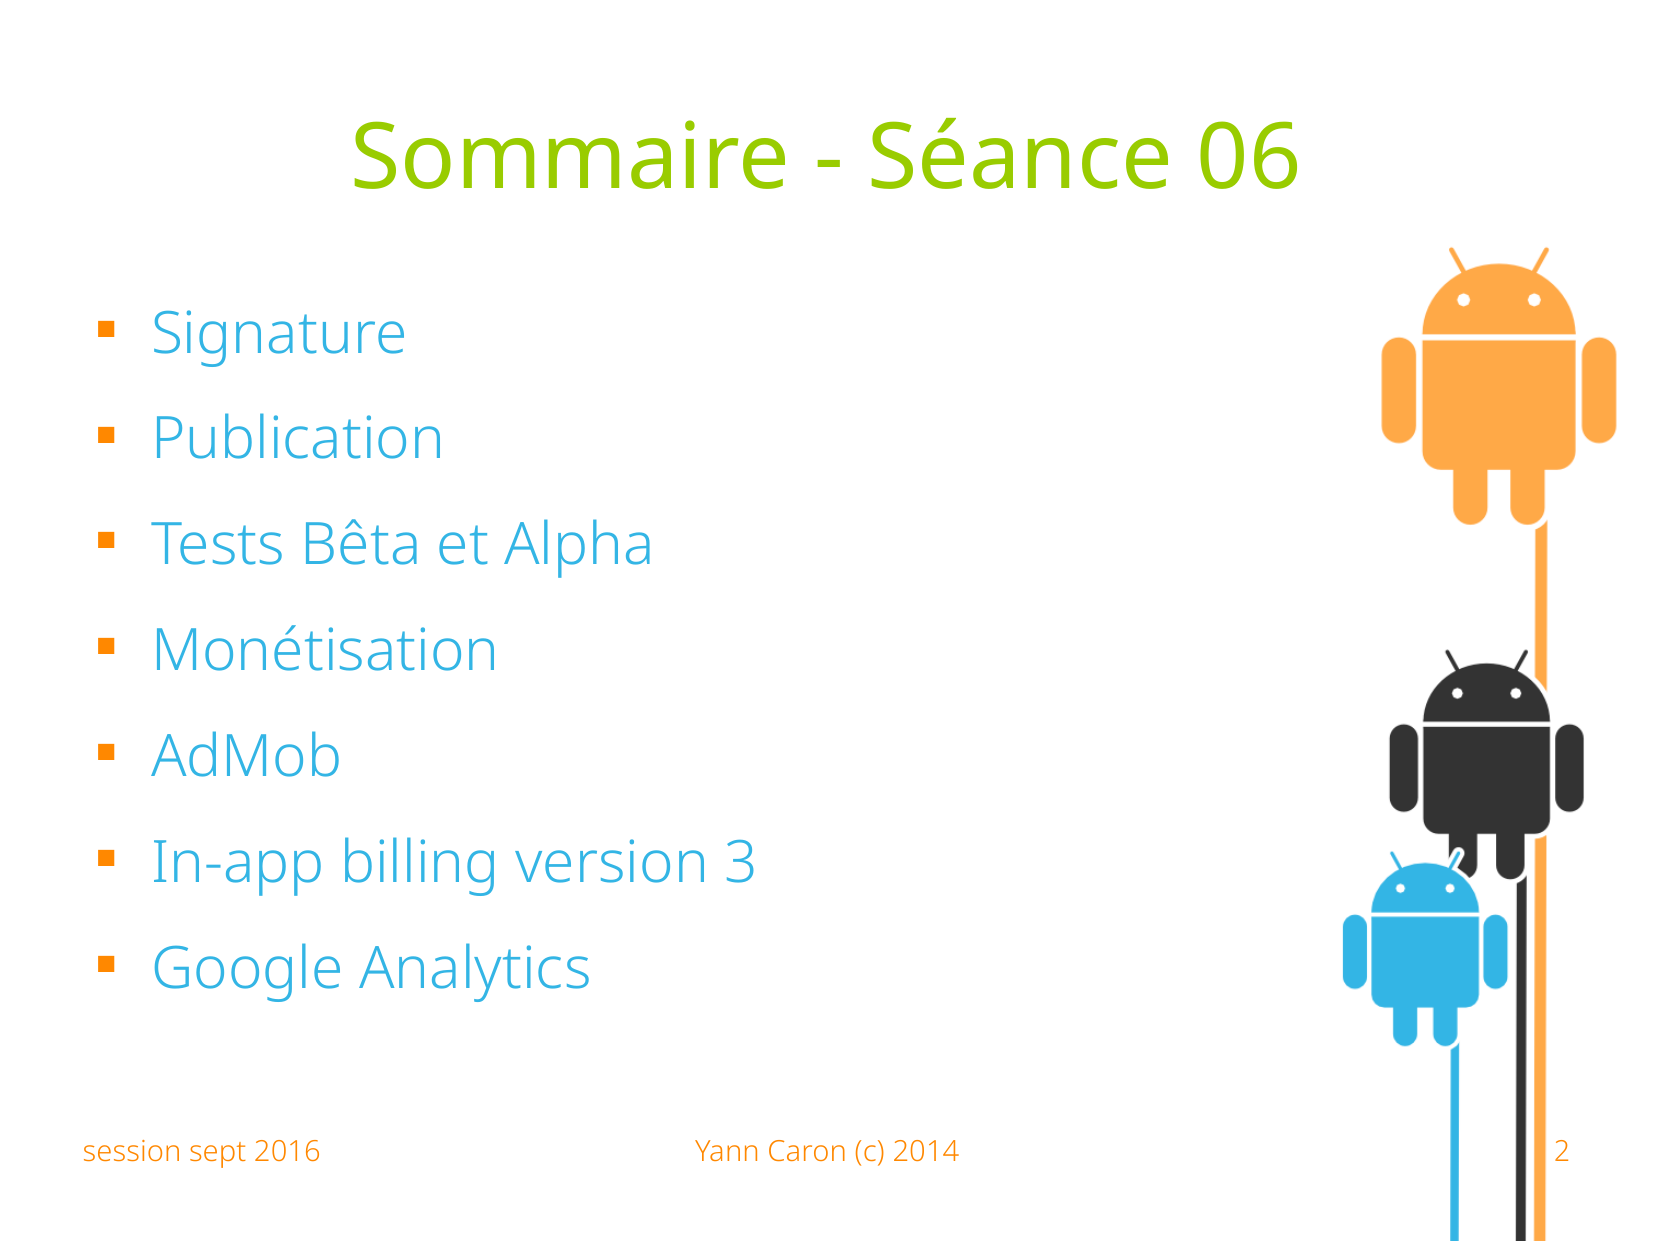

# Sommaire - Séance 06
Signature
Publication
Tests Bêta et Alpha
Monétisation
AdMob
In-app billing version 3
Google Analytics
session sept 2016
Yann Caron (c) 2014
2